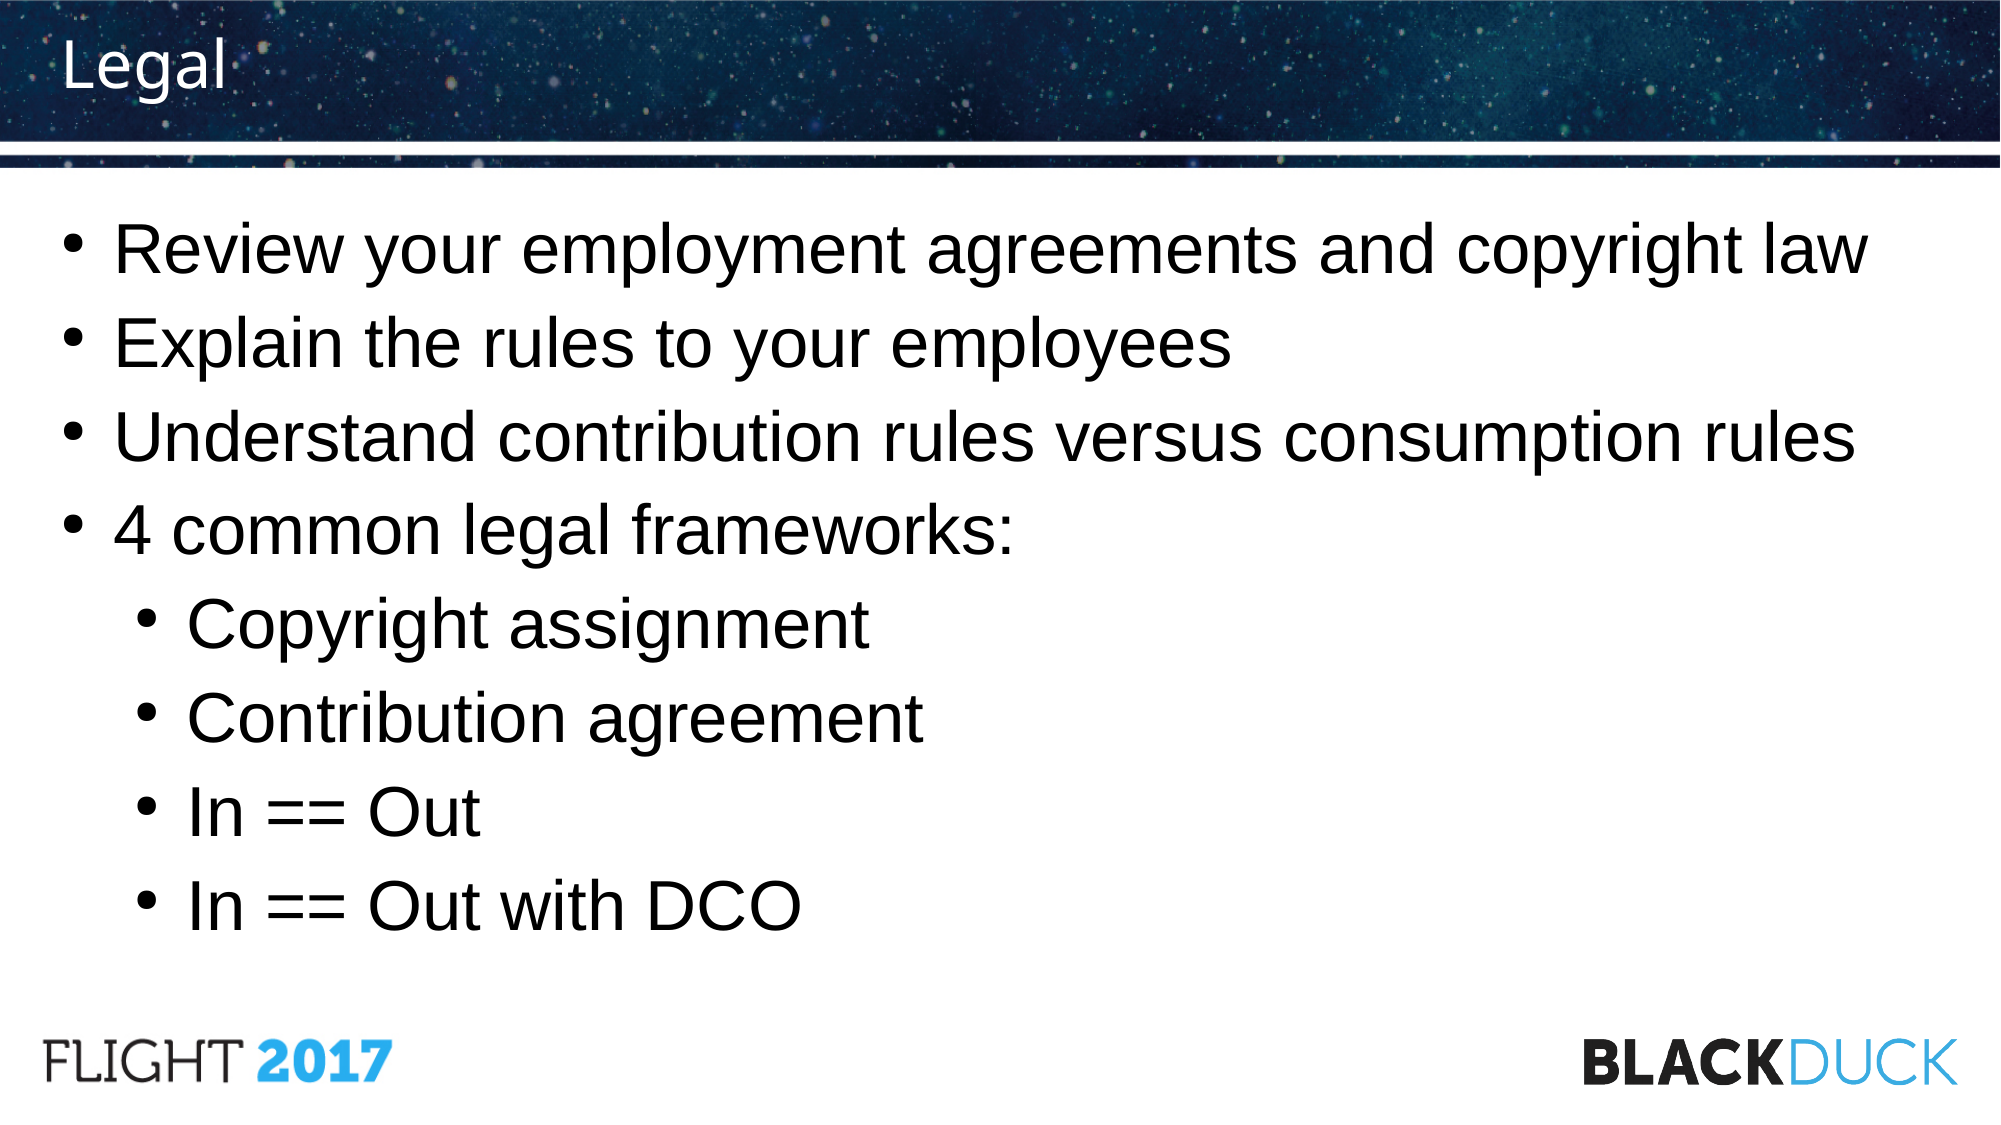

Legal
#
Review your employment agreements and copyright law
Explain the rules to your employees
Understand contribution rules versus consumption rules
4 common legal frameworks:
Copyright assignment
Contribution agreement
In == Out
In == Out with DCO